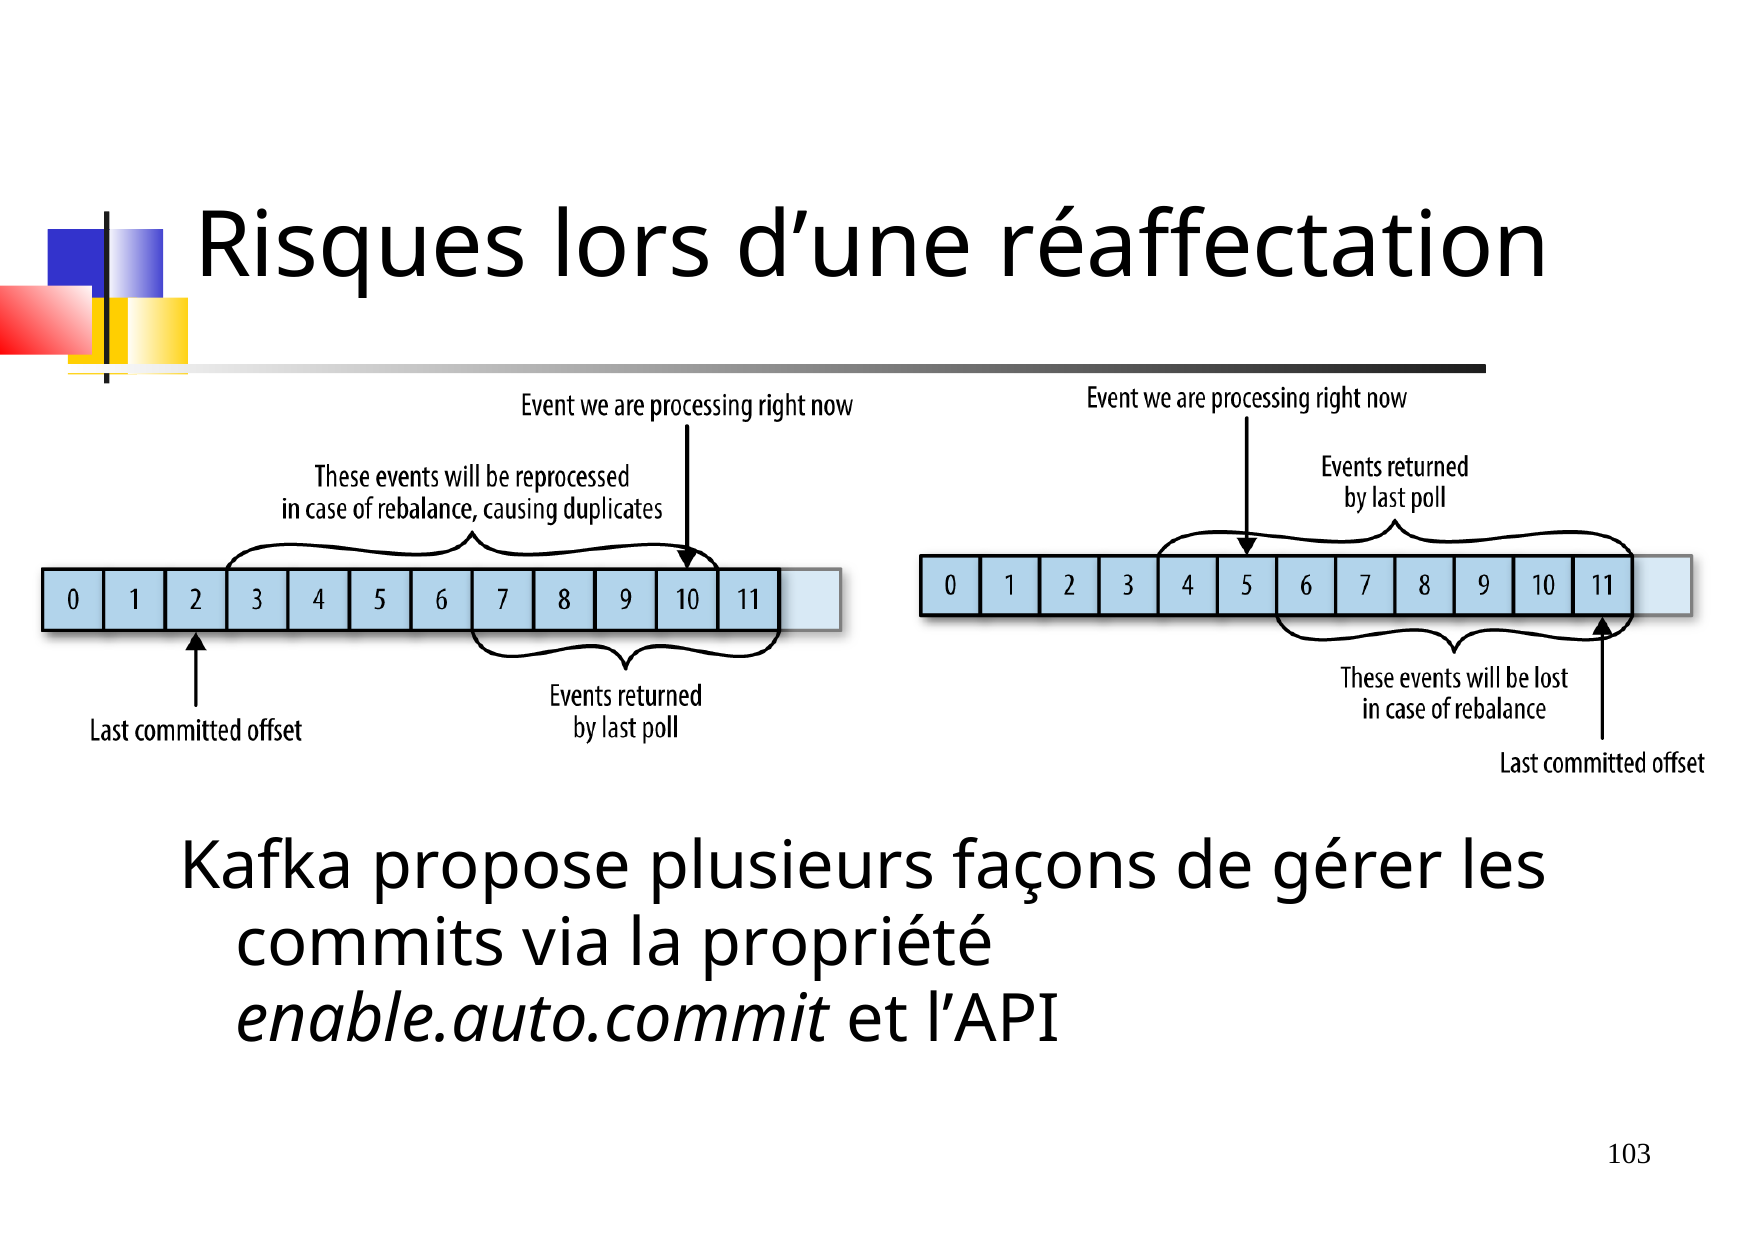

# Risques lors d’une réaffectation
Kafka propose plusieurs façons de gérer les commits via la propriété enable.auto.commit et l’API